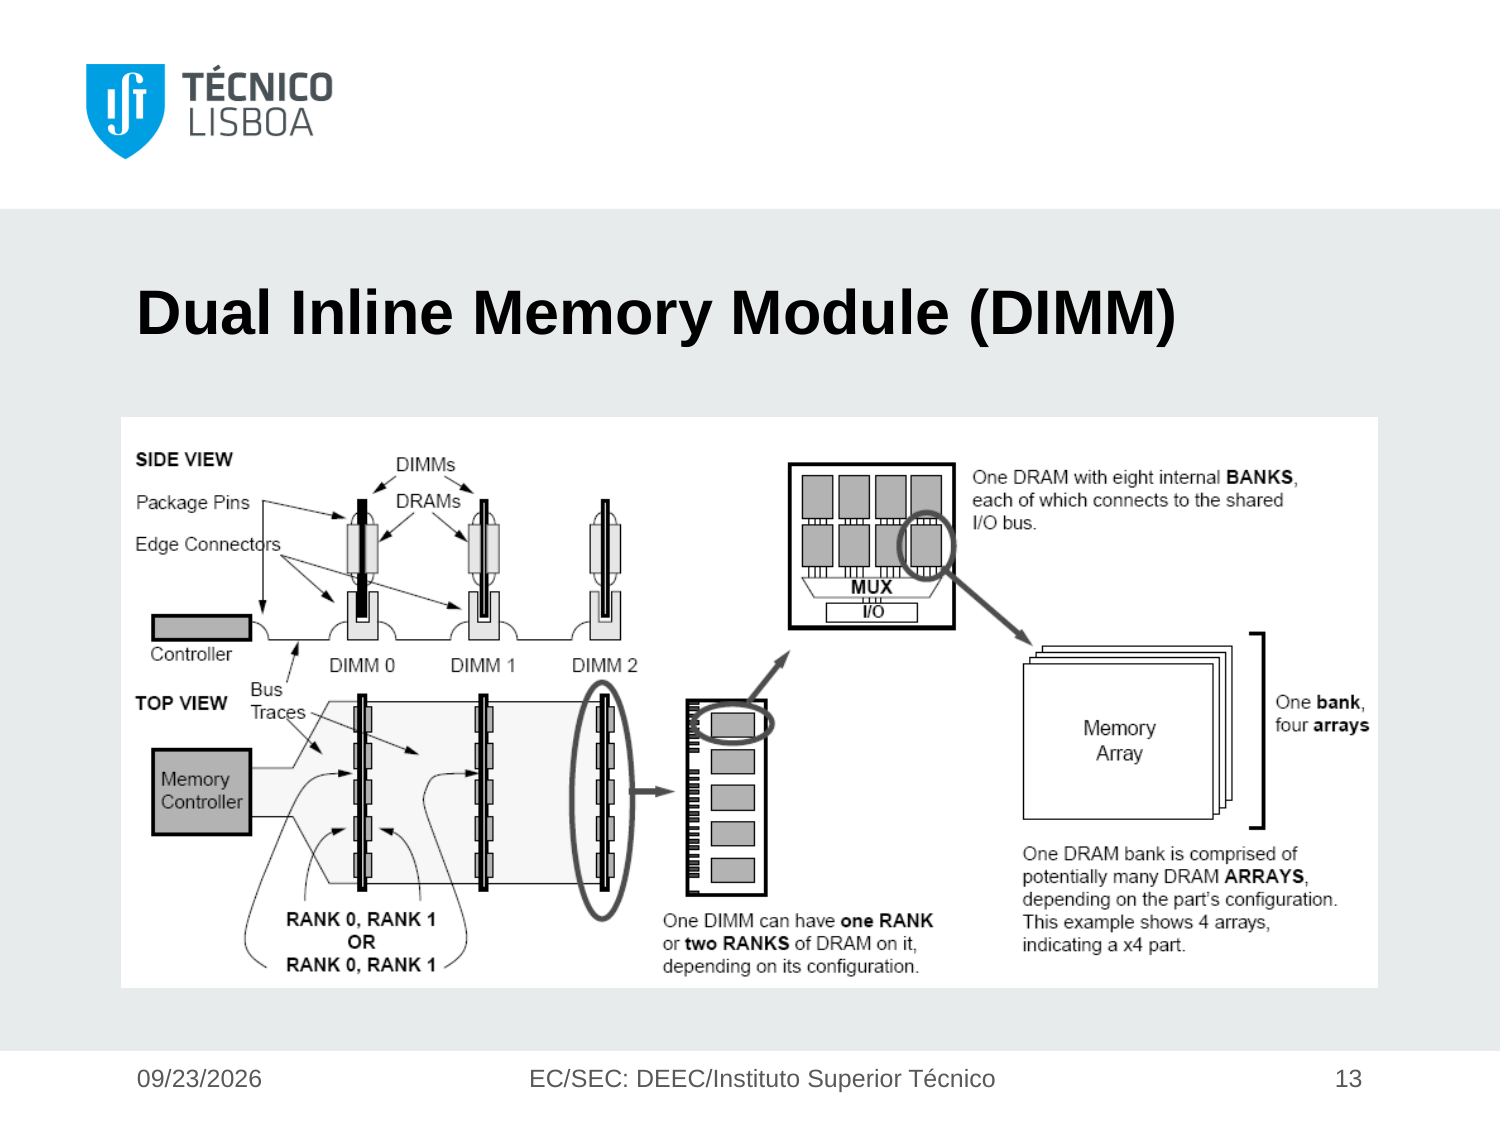

# Dual Inline Memory Module (DIMM)
EC/SEC: DEEC/Instituto Superior Técnico